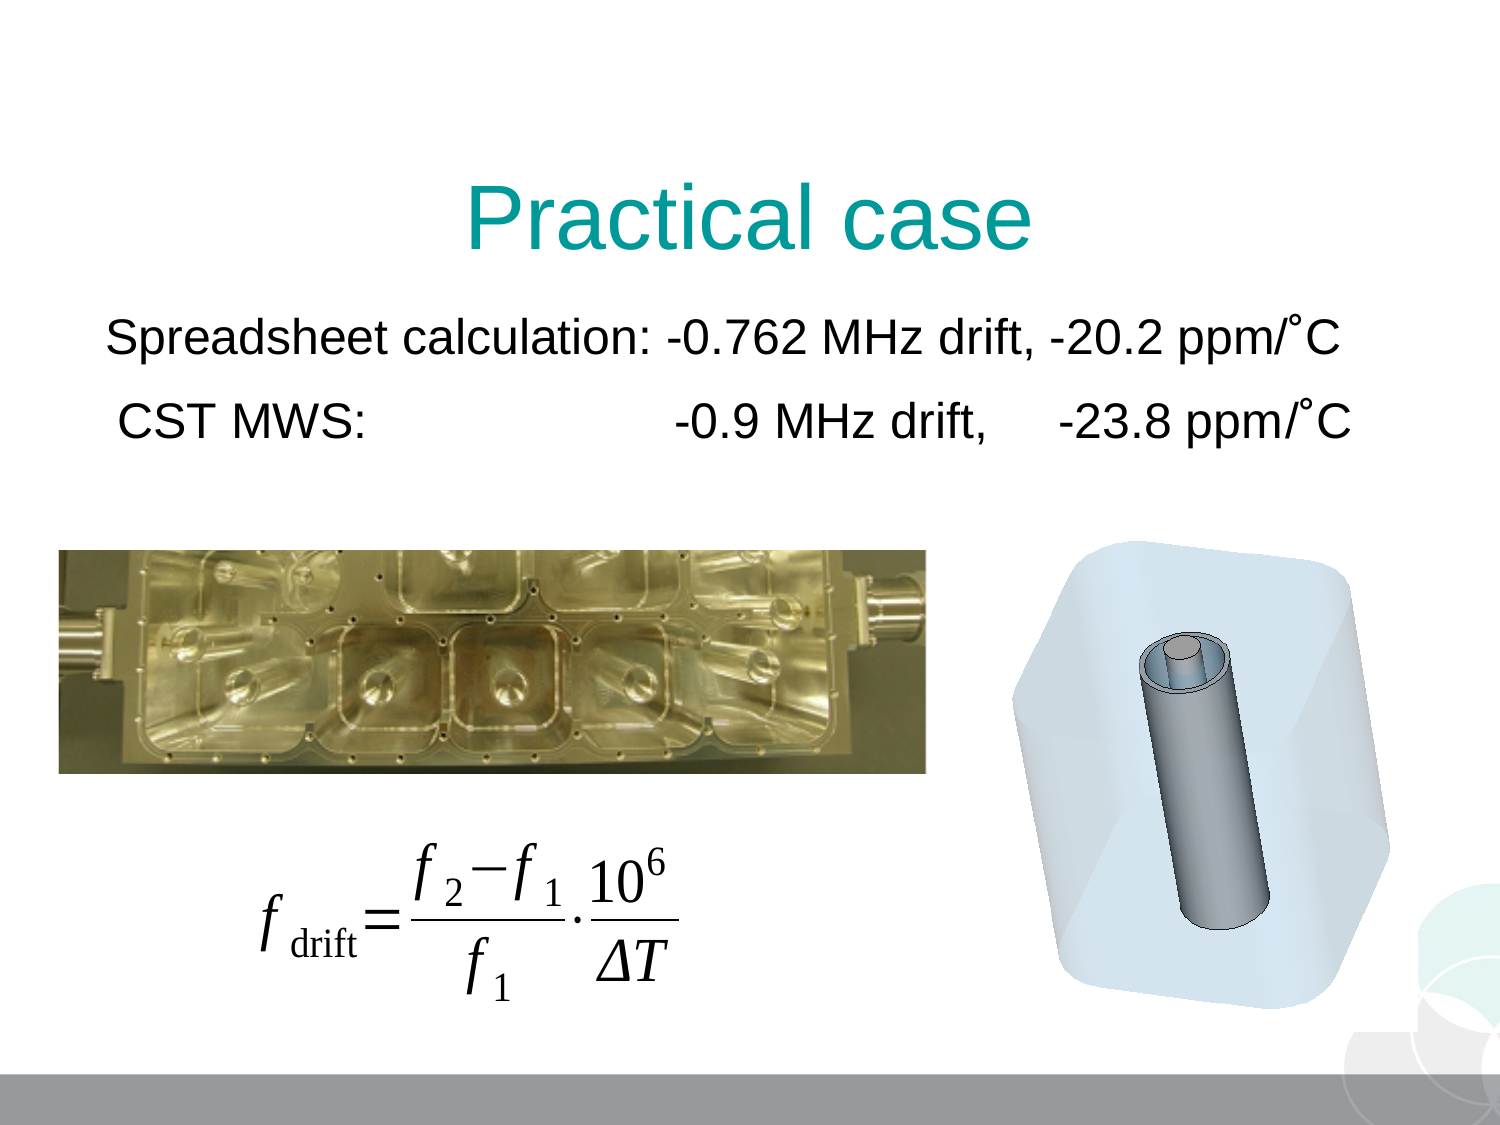

# Practical case
Spreadsheet calculation: -0.762 MHz drift, -20.2 ppm/˚C
CST MWS: -0.9 MHz drift, -23.8 ppm/˚C